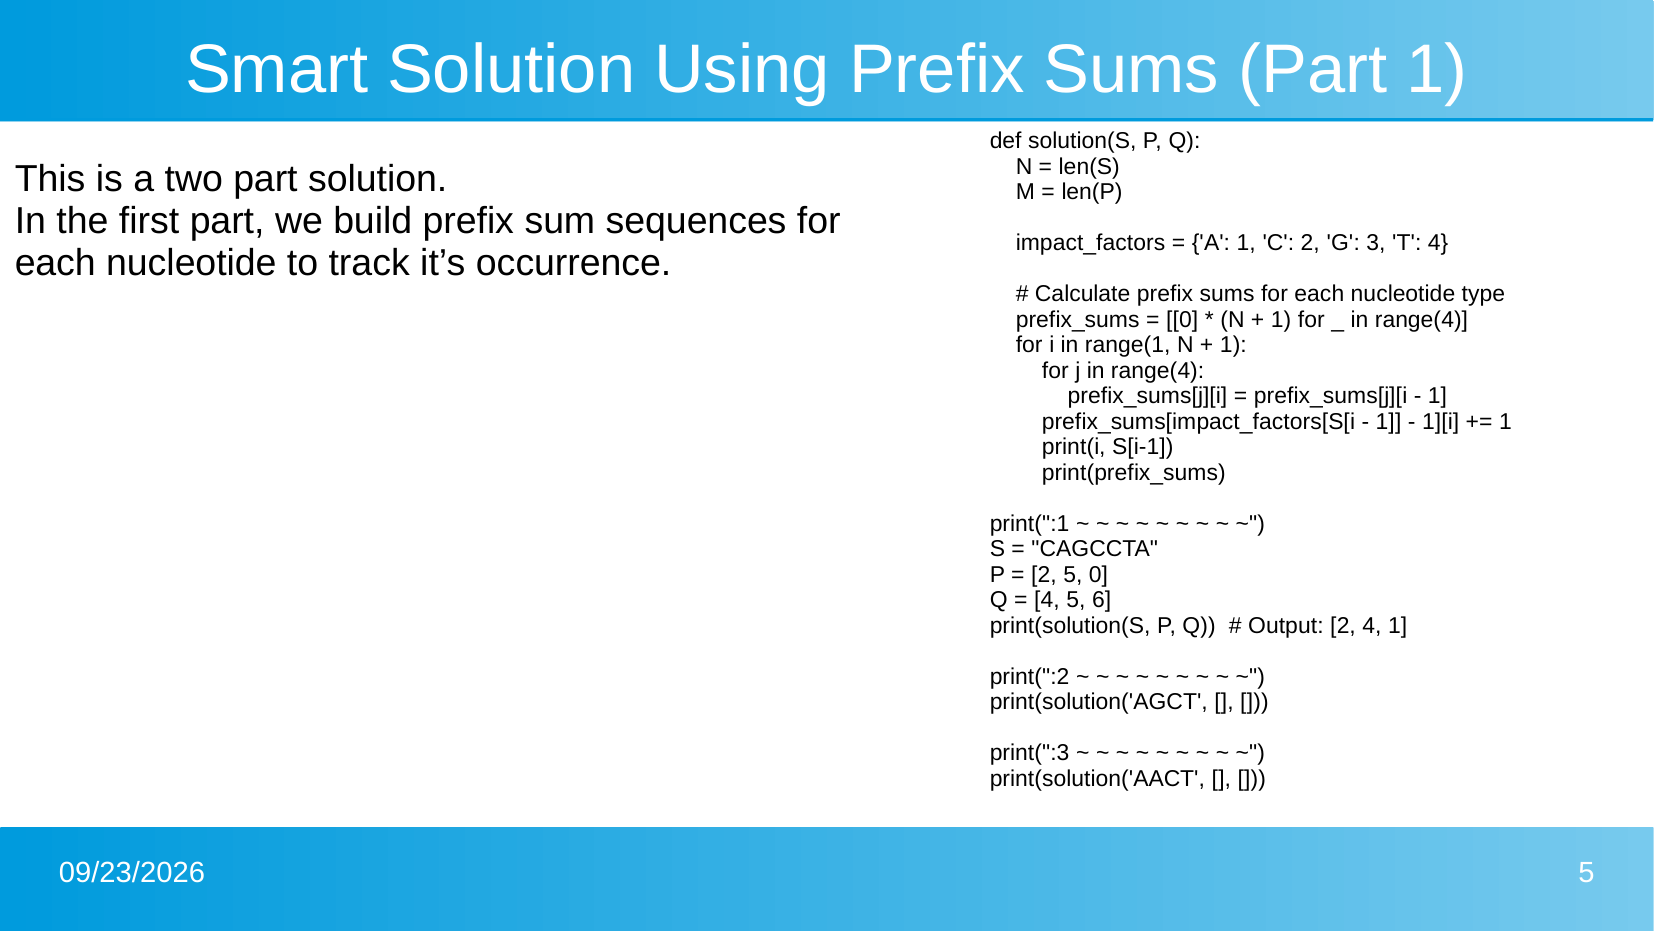

# Smart Solution Using Prefix Sums (Part 1)
def solution(S, P, Q):
 N = len(S)
 M = len(P)
 impact_factors = {'A': 1, 'C': 2, 'G': 3, 'T': 4}
 # Calculate prefix sums for each nucleotide type
 prefix_sums = [[0] * (N + 1) for _ in range(4)]
 for i in range(1, N + 1):
 for j in range(4):
 prefix_sums[j][i] = prefix_sums[j][i - 1]
 prefix_sums[impact_factors[S[i - 1]] - 1][i] += 1
 print(i, S[i-1])
 print(prefix_sums)
print(":1 ~ ~ ~ ~ ~ ~ ~ ~ ~")
S = "CAGCCTA"
P = [2, 5, 0]
Q = [4, 5, 6]
print(solution(S, P, Q)) # Output: [2, 4, 1]
print(":2 ~ ~ ~ ~ ~ ~ ~ ~ ~")
print(solution('AGCT', [], []))
print(":3 ~ ~ ~ ~ ~ ~ ~ ~ ~")
print(solution('AACT', [], []))
This is a two part solution.
In the first part, we build prefix sum sequences for each nucleotide to track it’s occurrence.
5